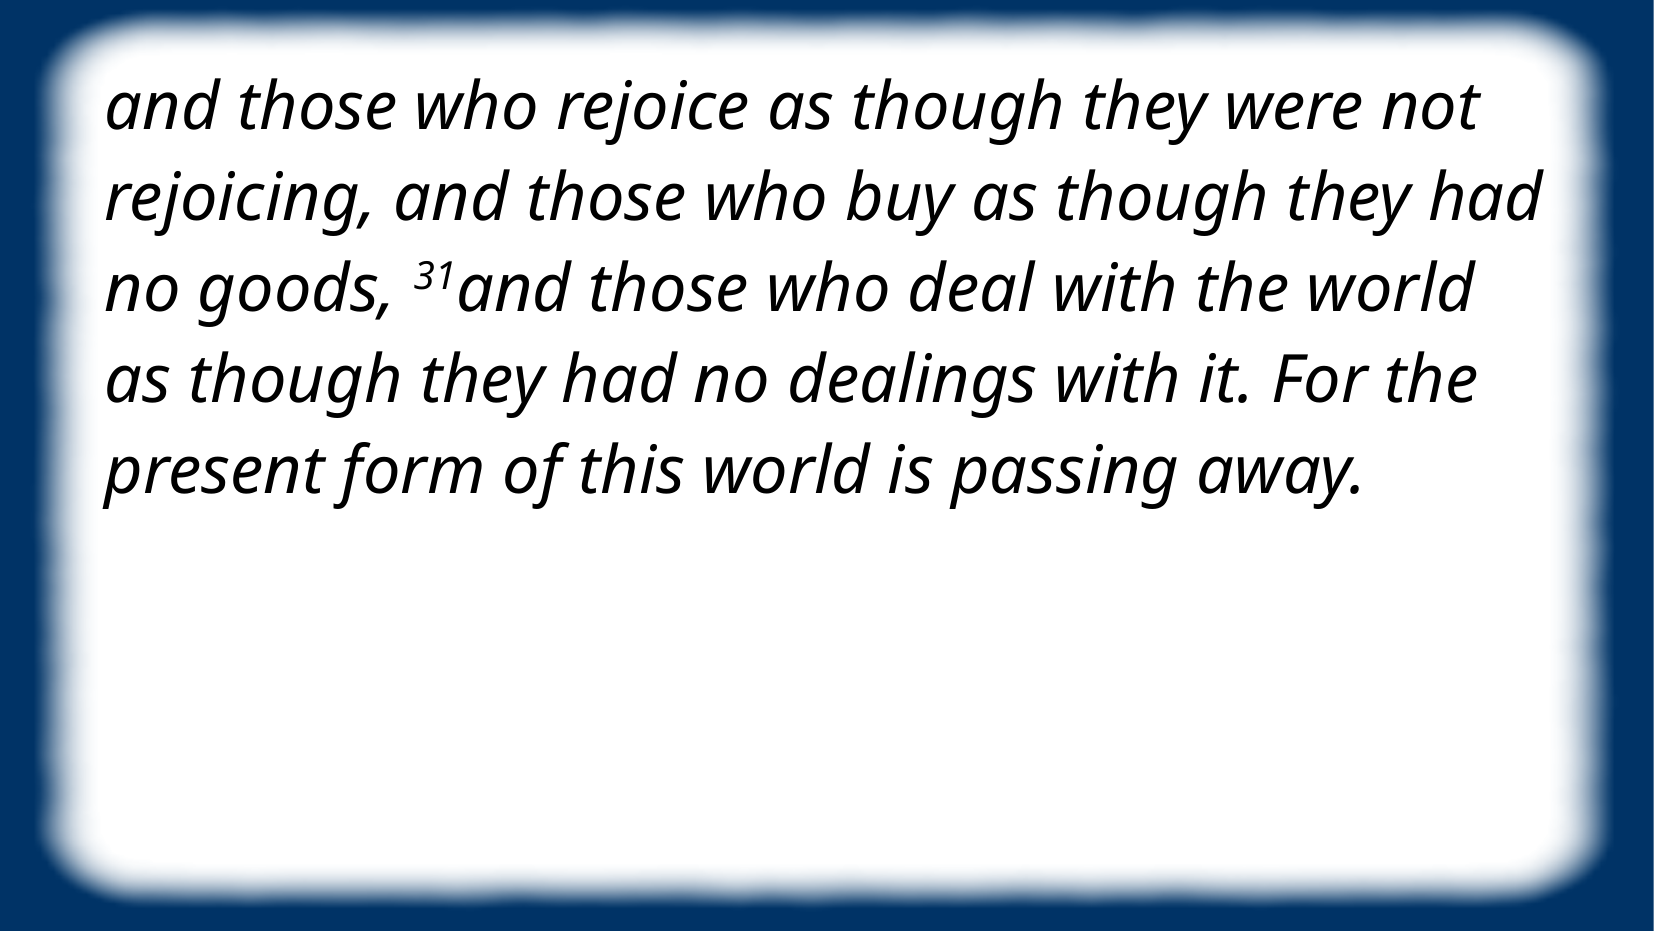

and those who rejoice as though they were not rejoicing, and those who buy as though they had no goods, 31and those who deal with the world as though they had no dealings with it. For the present form of this world is passing away.